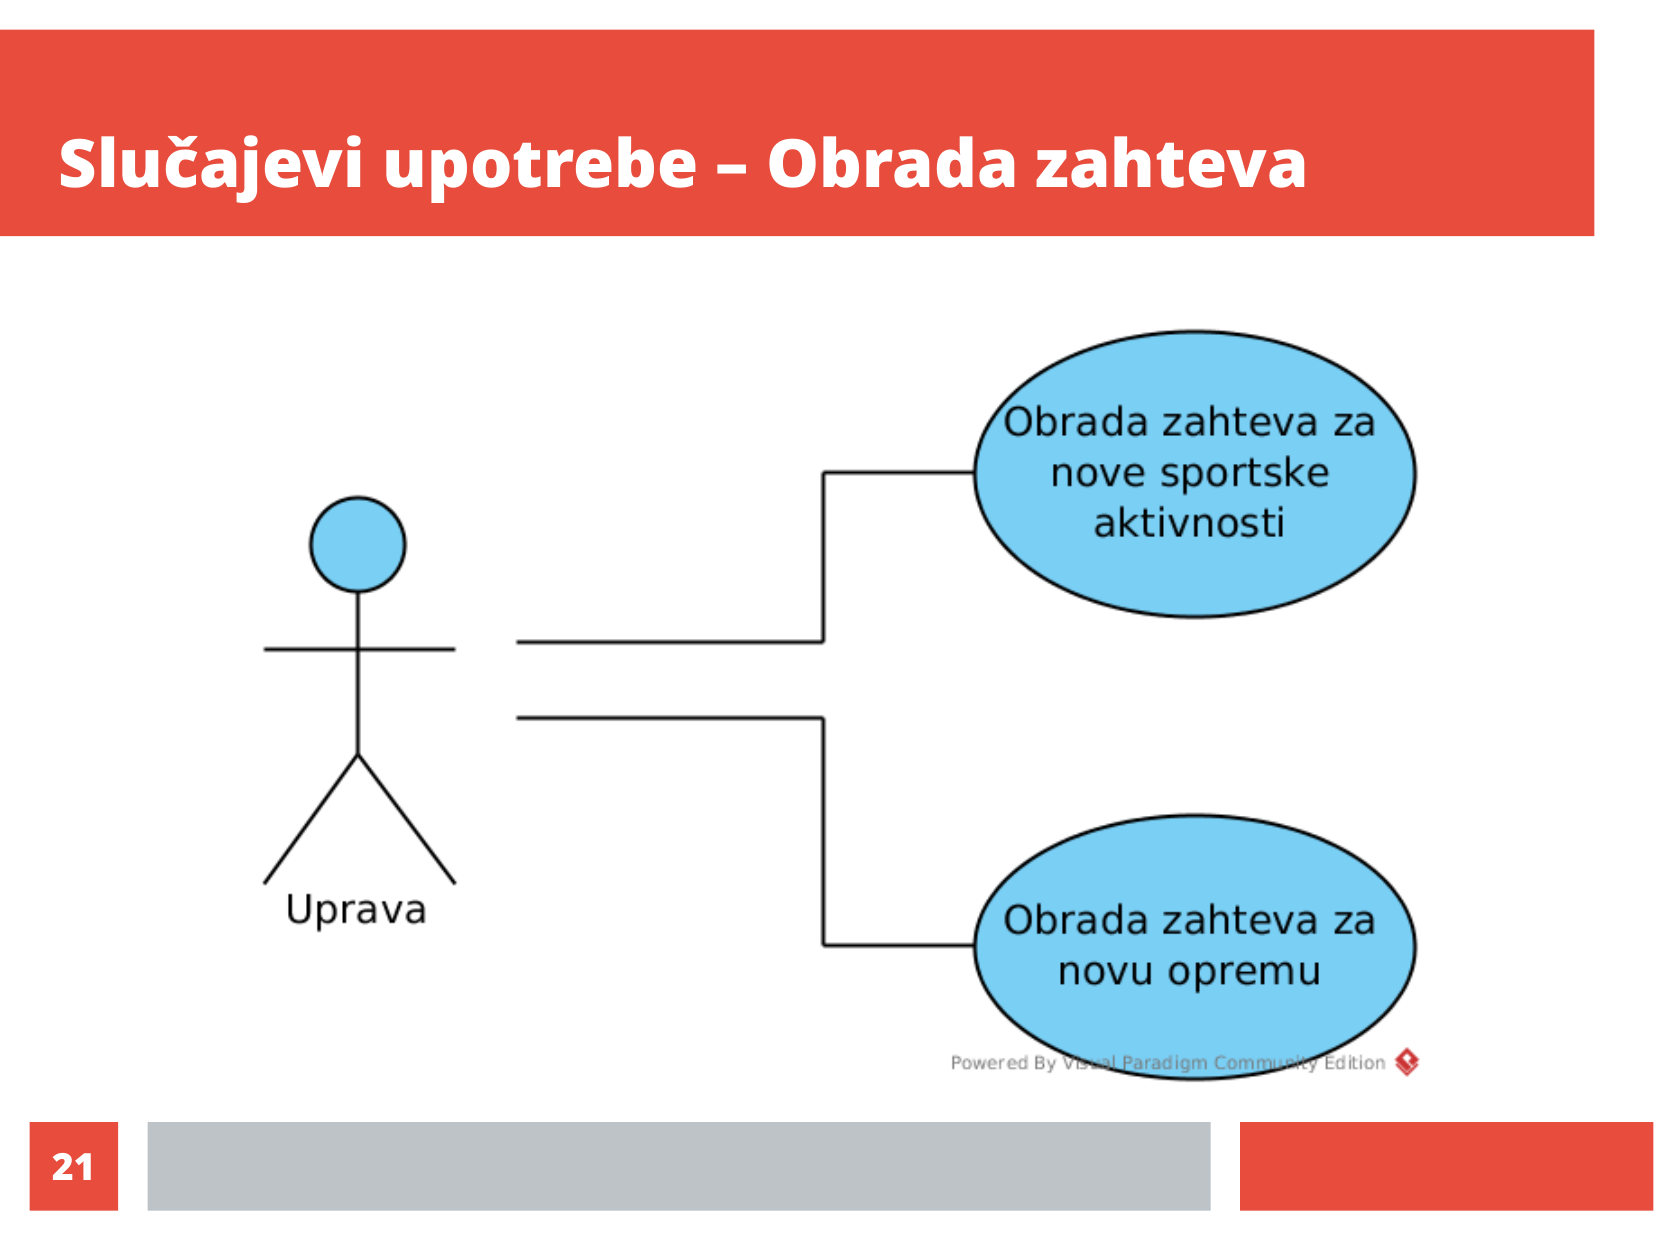

# Slučajevi upotrebe – Obrada zahteva
21